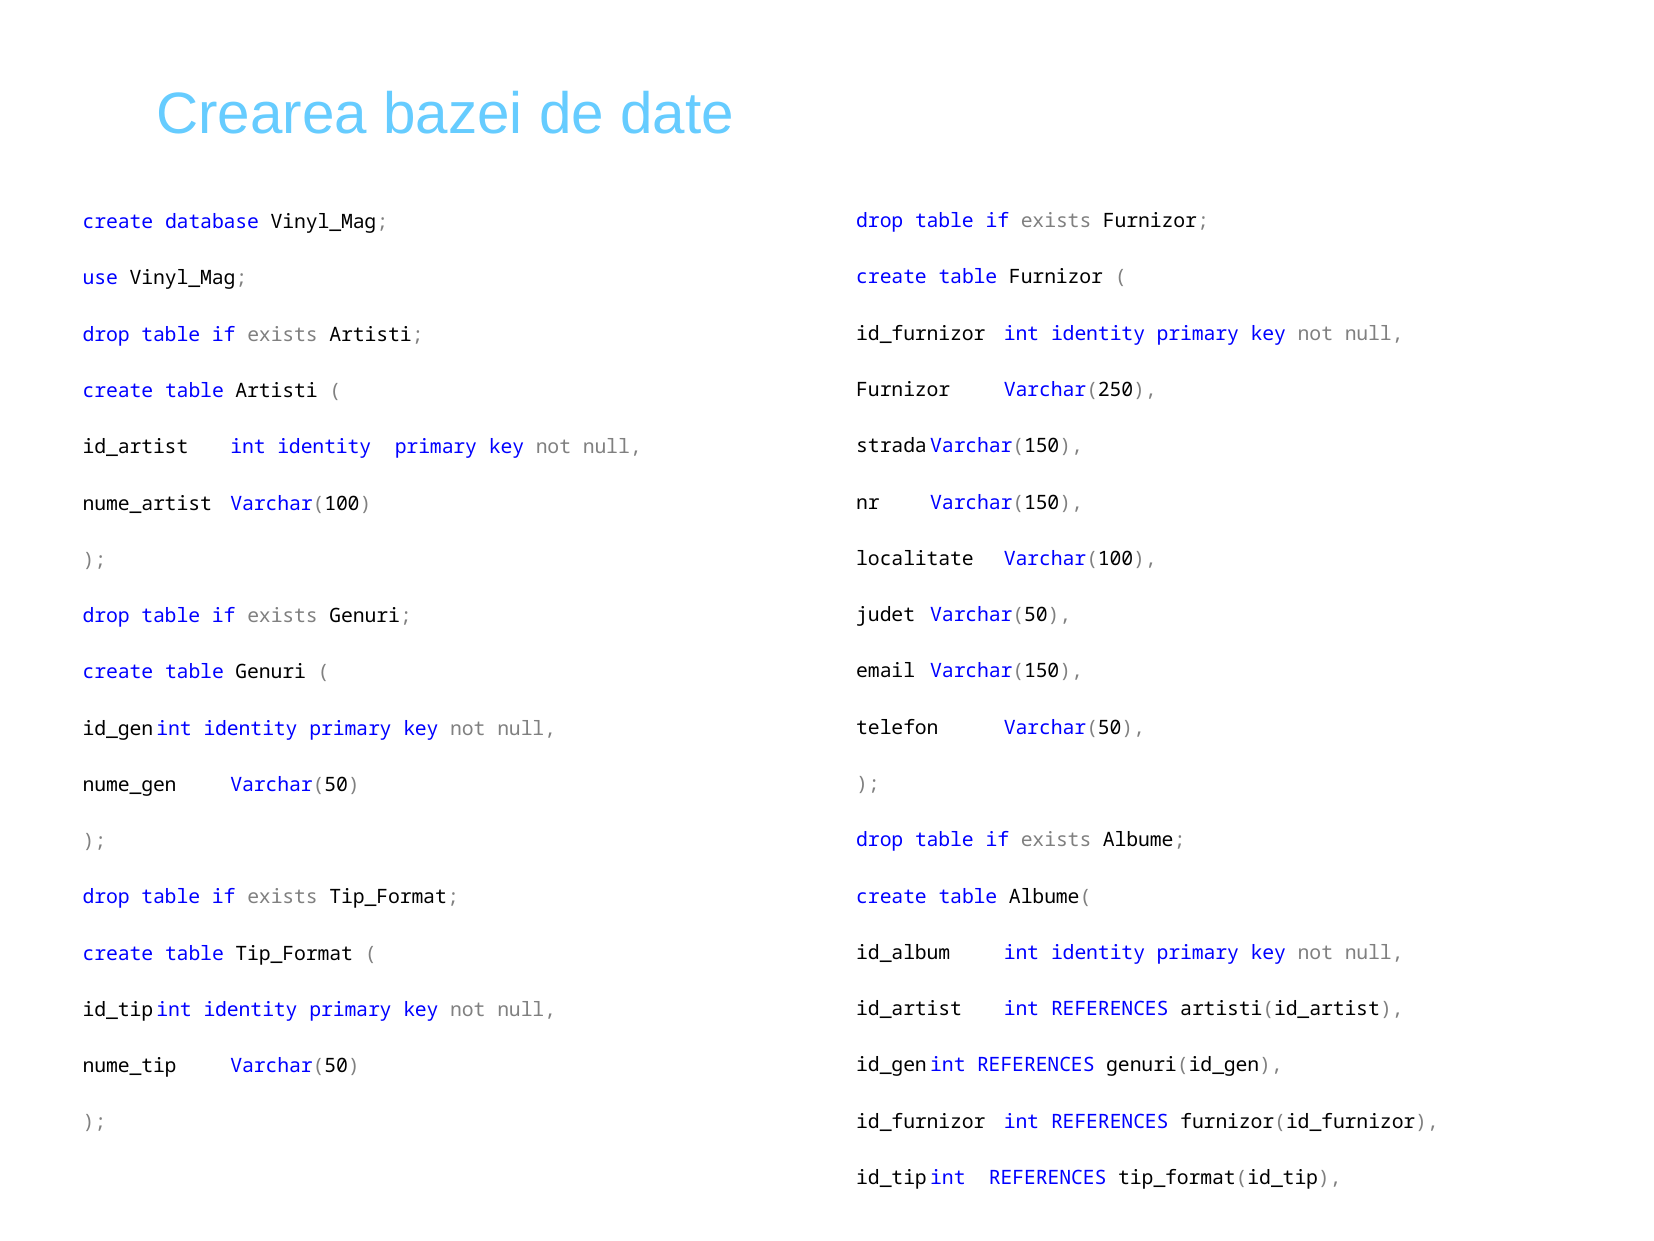

# Crearea bazei de date
drop table if exists Furnizor;
create table Furnizor (
id_furnizor	int identity primary key not null,
Furnizor	Varchar(250),
strada	Varchar(150),
nr	Varchar(150),
localitate	Varchar(100),
judet	Varchar(50),
email	Varchar(150),
telefon	Varchar(50),
);
drop table if exists Albume;
create table Albume(
id_album	int identity primary key not null,
id_artist	int REFERENCES artisti(id_artist),
id_gen	int REFERENCES genuri(id_gen),
id_furnizor	int REFERENCES furnizor(id_furnizor),
id_tip	int REFERENCES tip_format(id_tip),
create database Vinyl_Mag;
use Vinyl_Mag;
drop table if exists Artisti;
create table Artisti (
id_artist	int identity primary key not null,
nume_artist	Varchar(100)
);
drop table if exists Genuri;
create table Genuri (
id_gen	int identity primary key not null,
nume_gen	Varchar(50)
);
drop table if exists Tip_Format;
create table Tip_Format (
id_tip	int identity primary key not null,
nume_tip	Varchar(50)
);